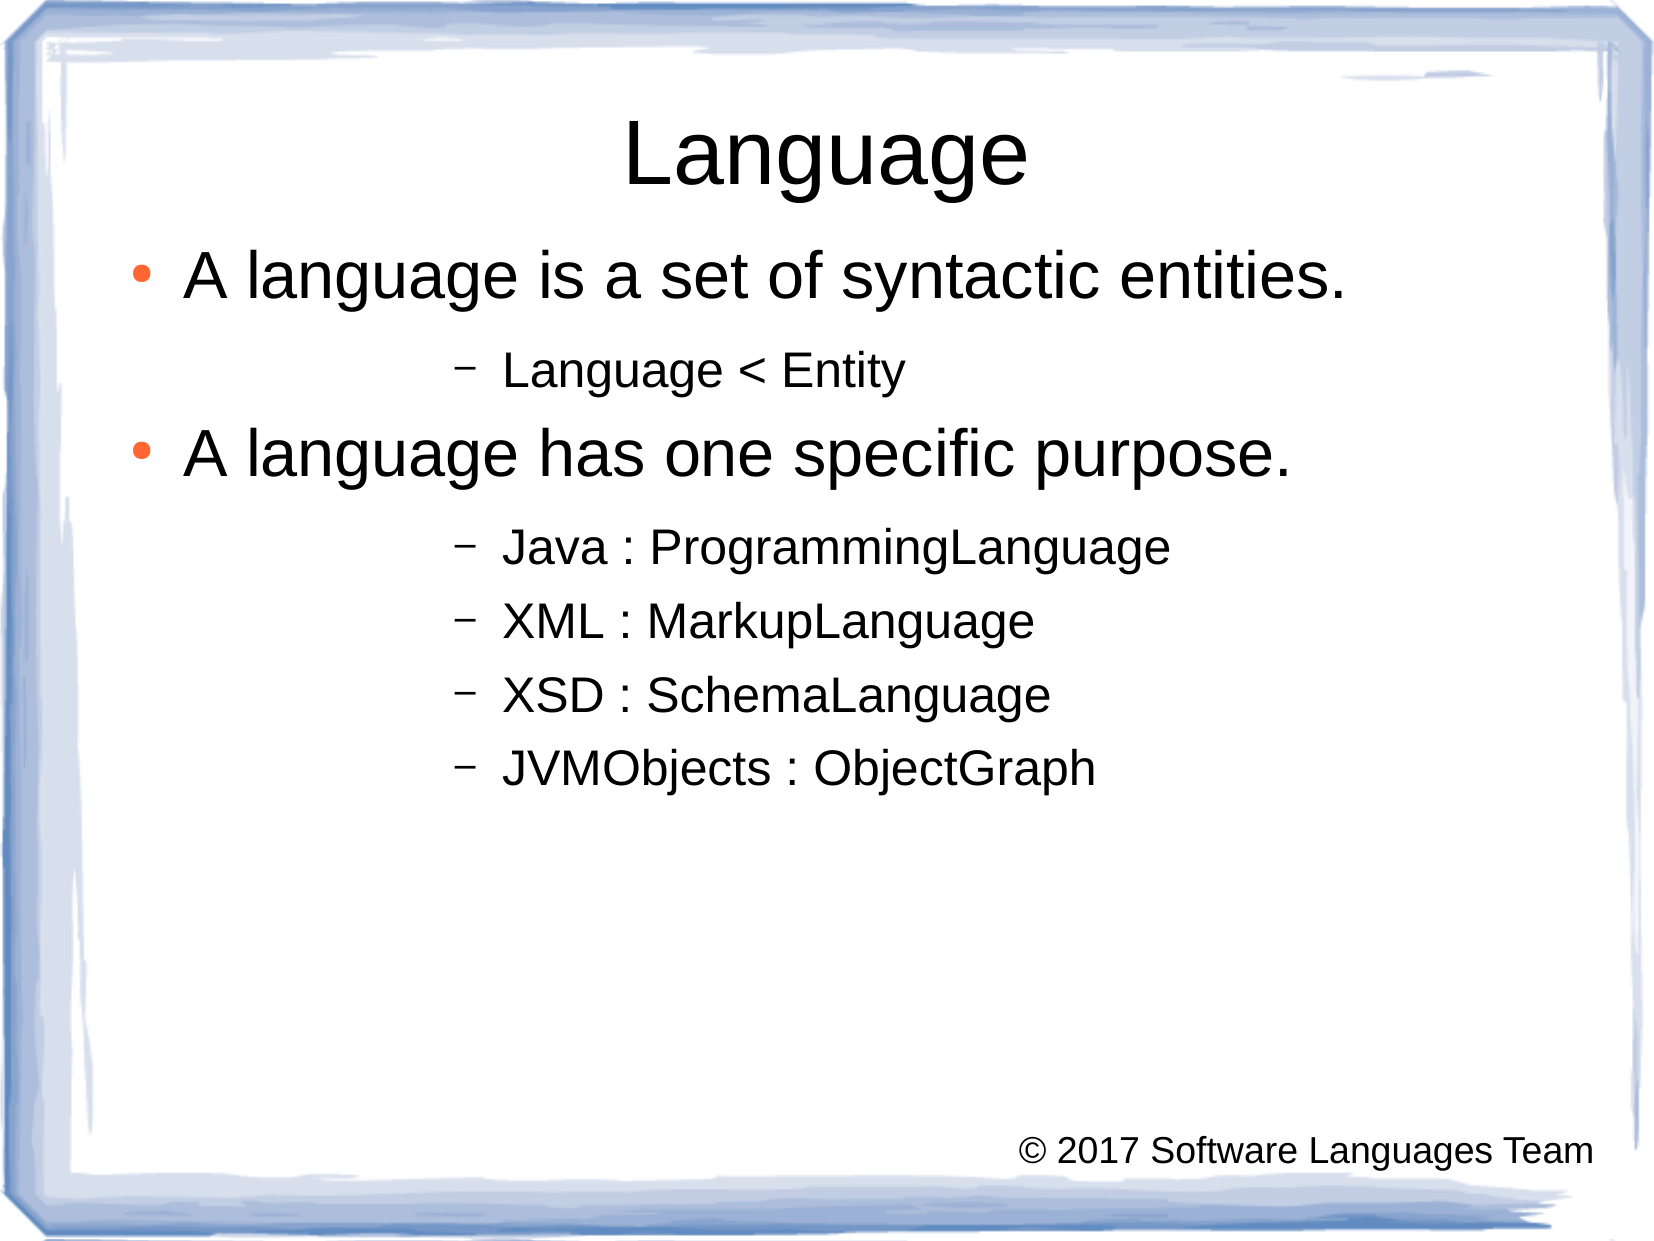

# Language
A language is a set of syntactic entities.
Language < Entity
A language has one specific purpose.
Java : ProgrammingLanguage
XML : MarkupLanguage
XSD : SchemaLanguage
JVMObjects : ObjectGraph
© 2017 Software Languages Team